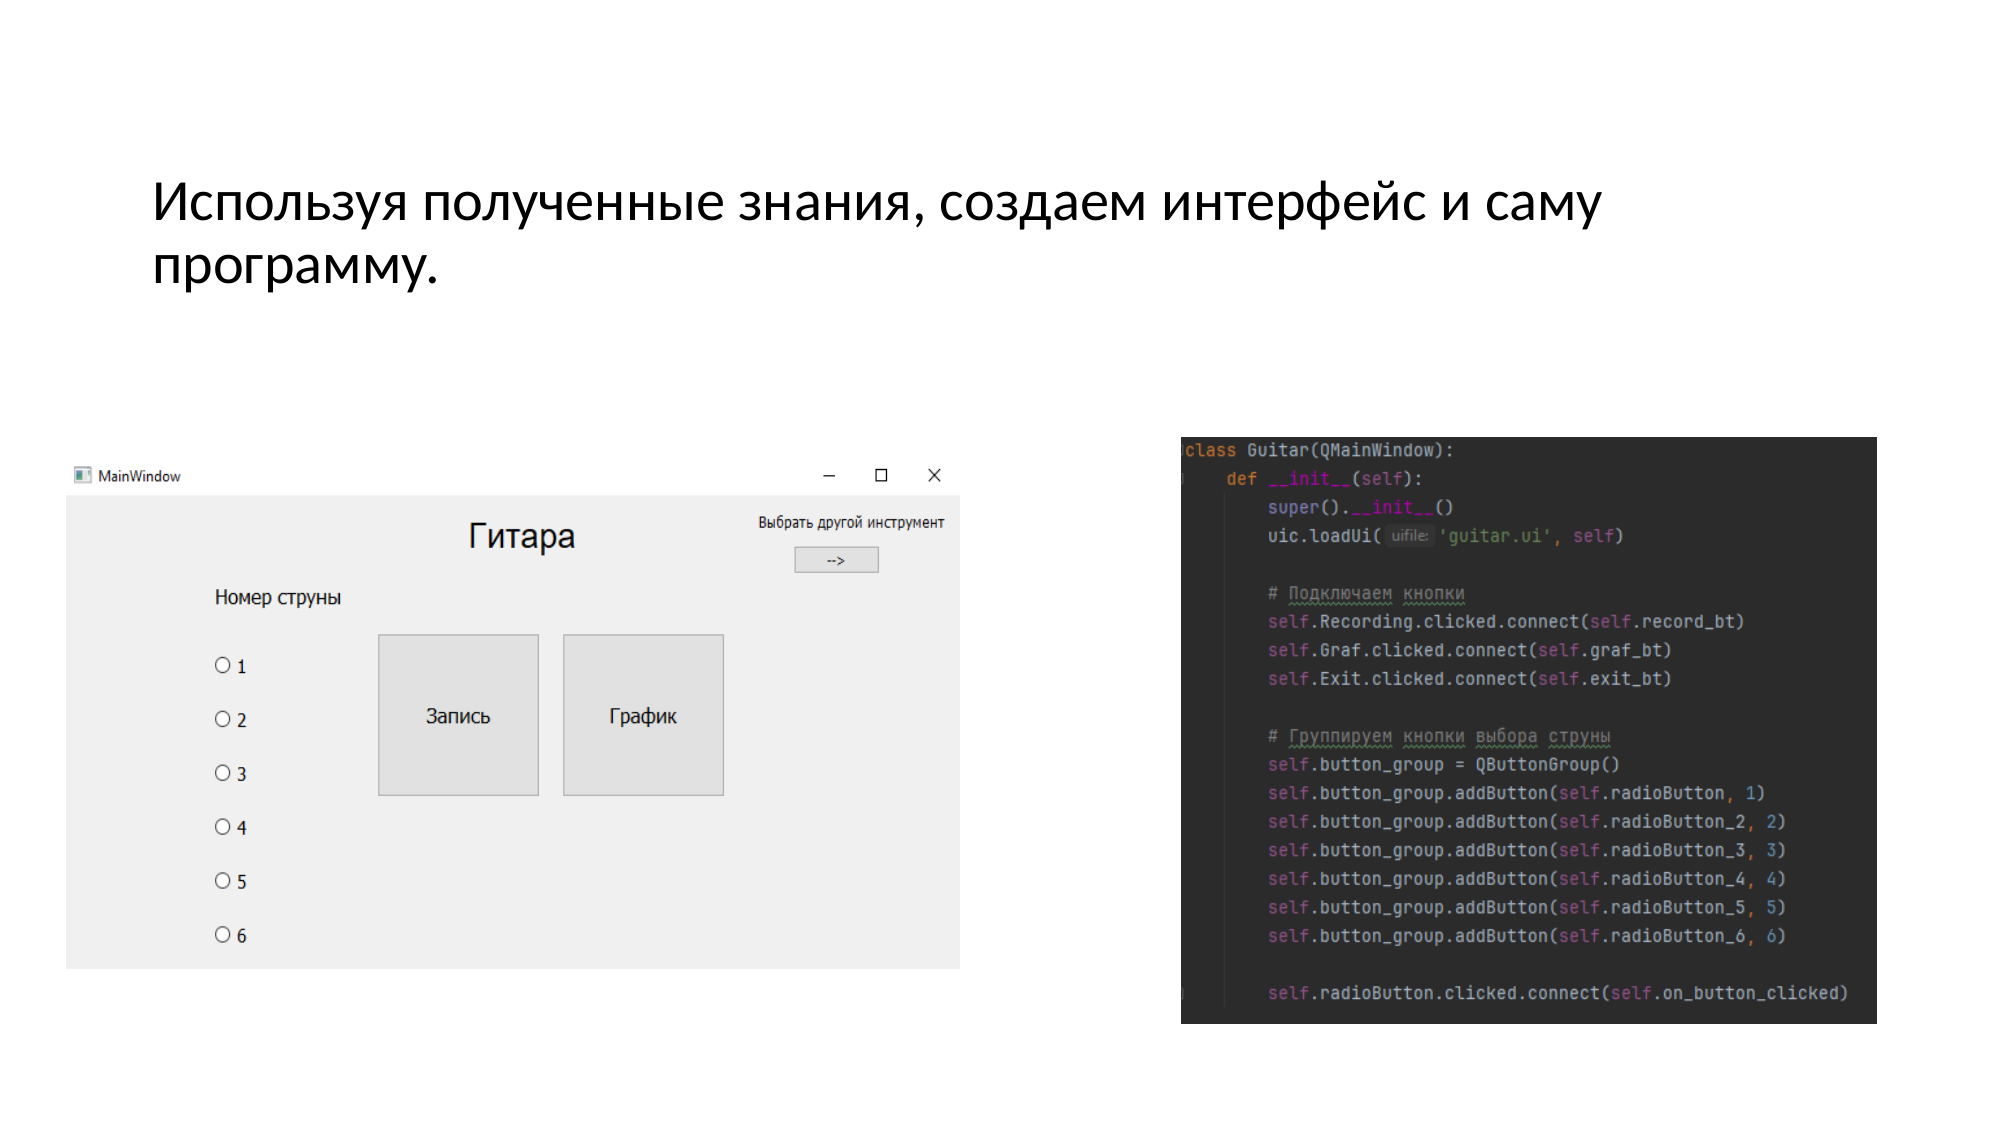

# Используя полученные знания, создаем интерфейс и саму программу.